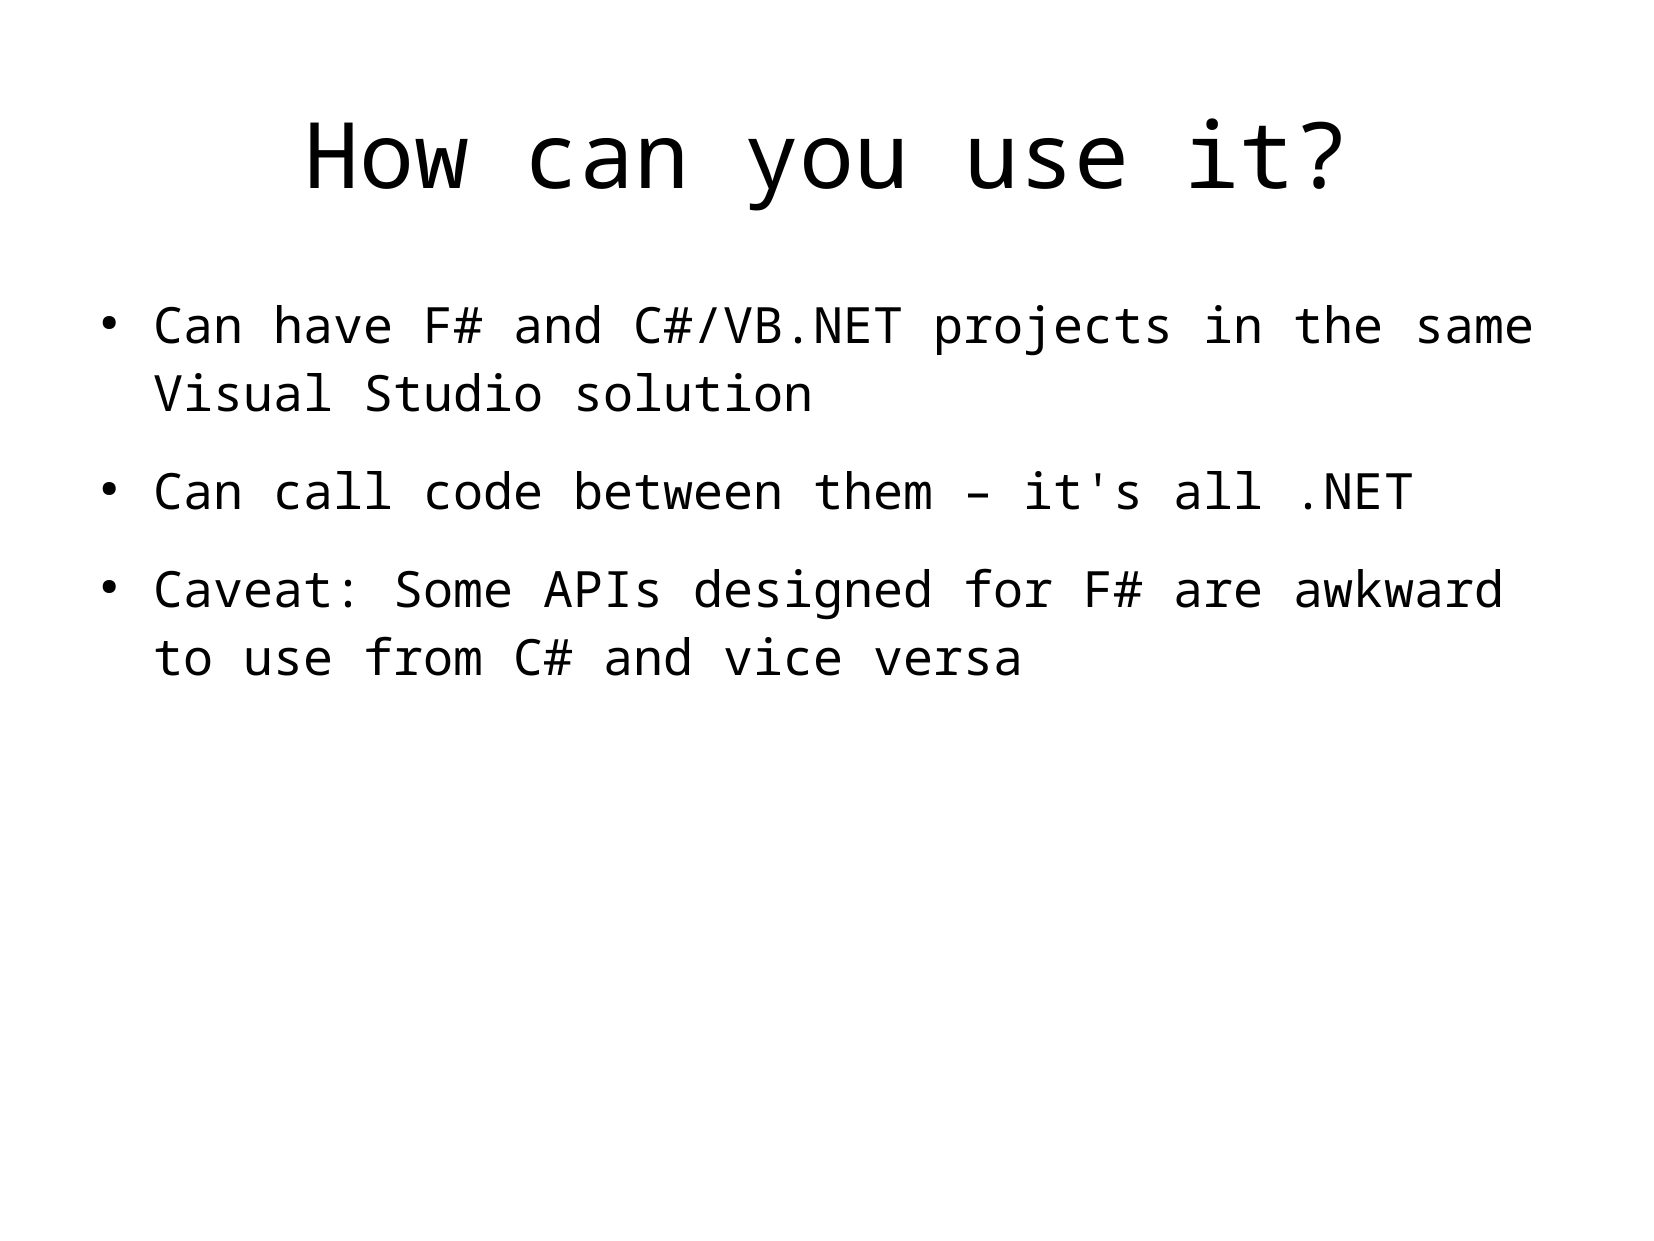

# How can you use it?
Can have F# and C#/VB.NET projects in the same Visual Studio solution
Can call code between them – it's all .NET
Caveat: Some APIs designed for F# are awkward to use from C# and vice versa